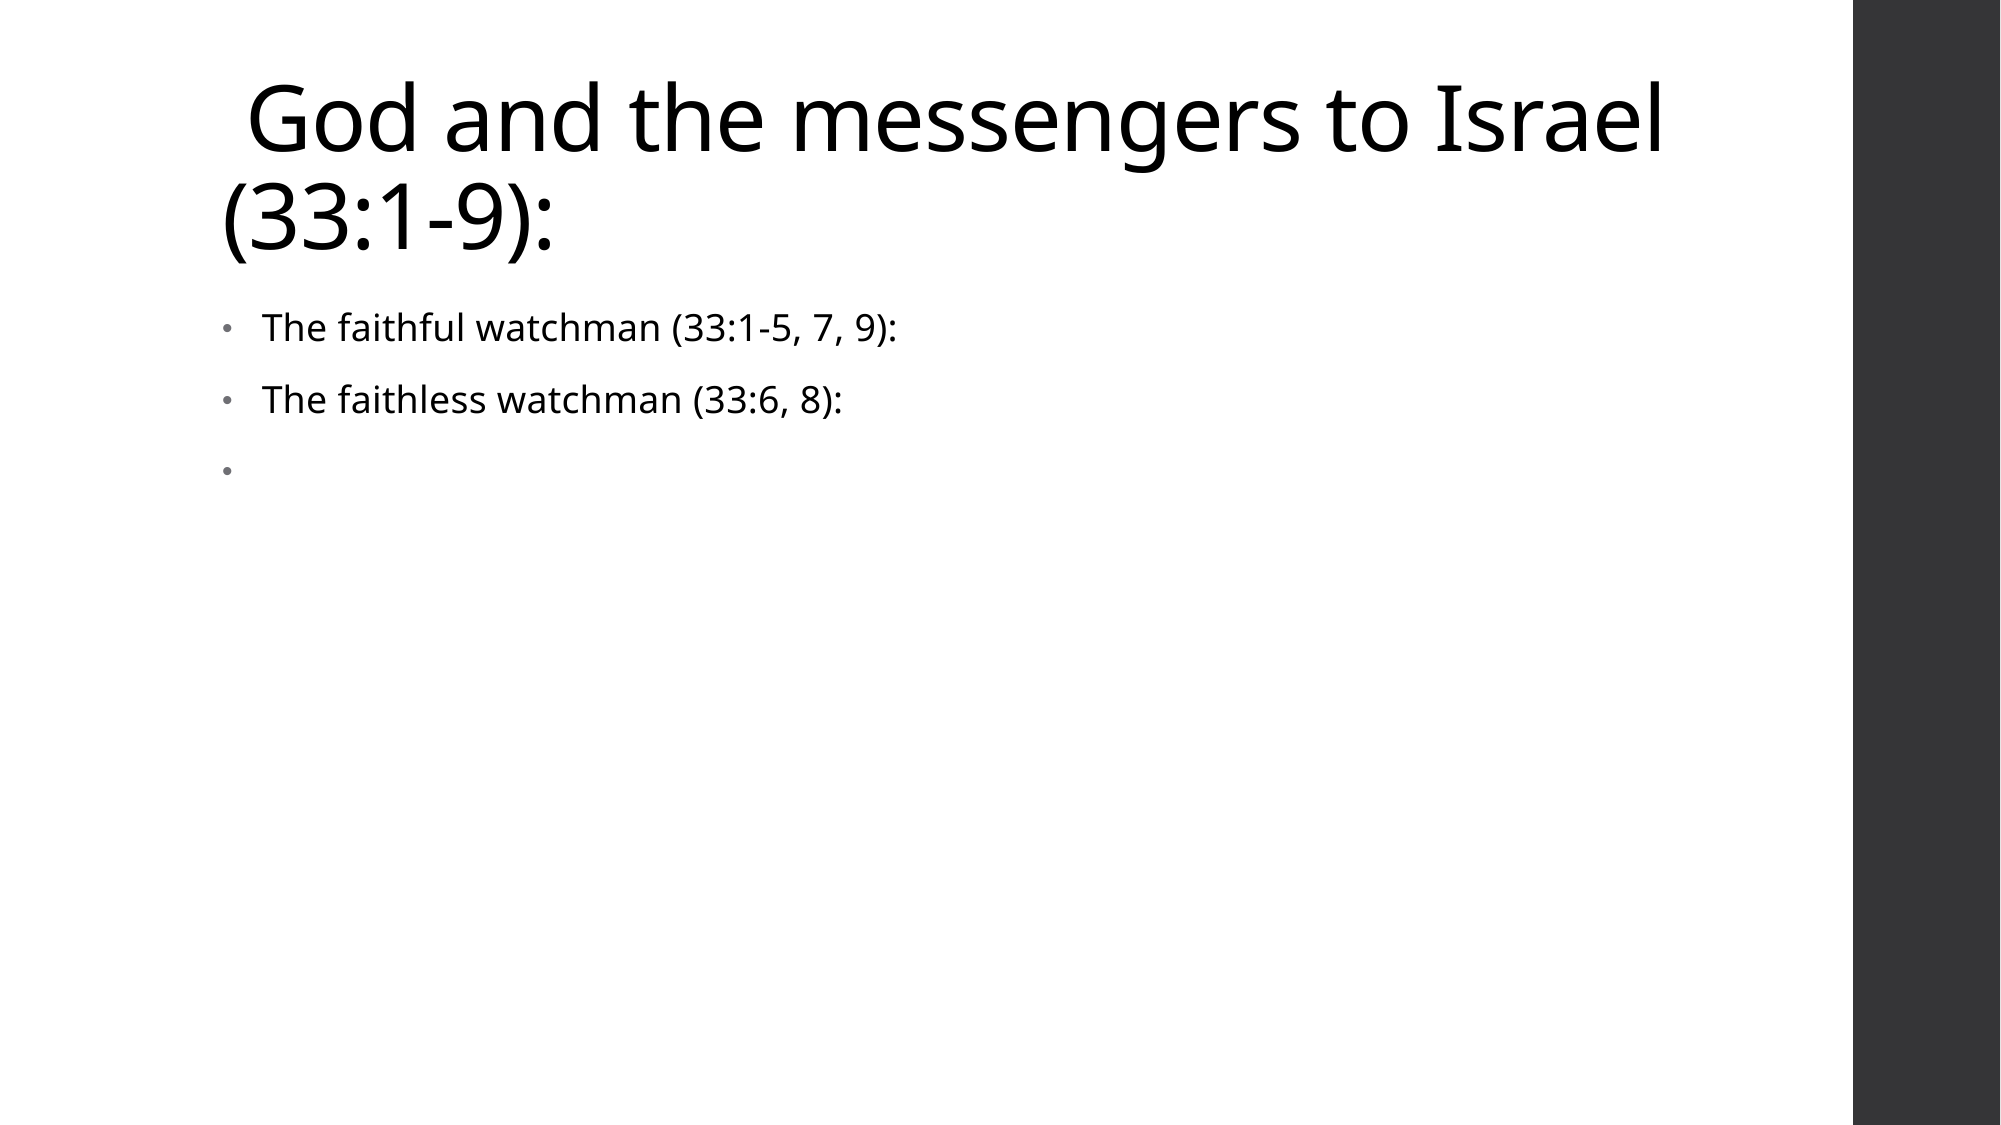

# God and the messengers to Israel (33:1-9):
 The faithful watchman (33:1-5, 7, 9):
 The faithless watchman (33:6, 8):